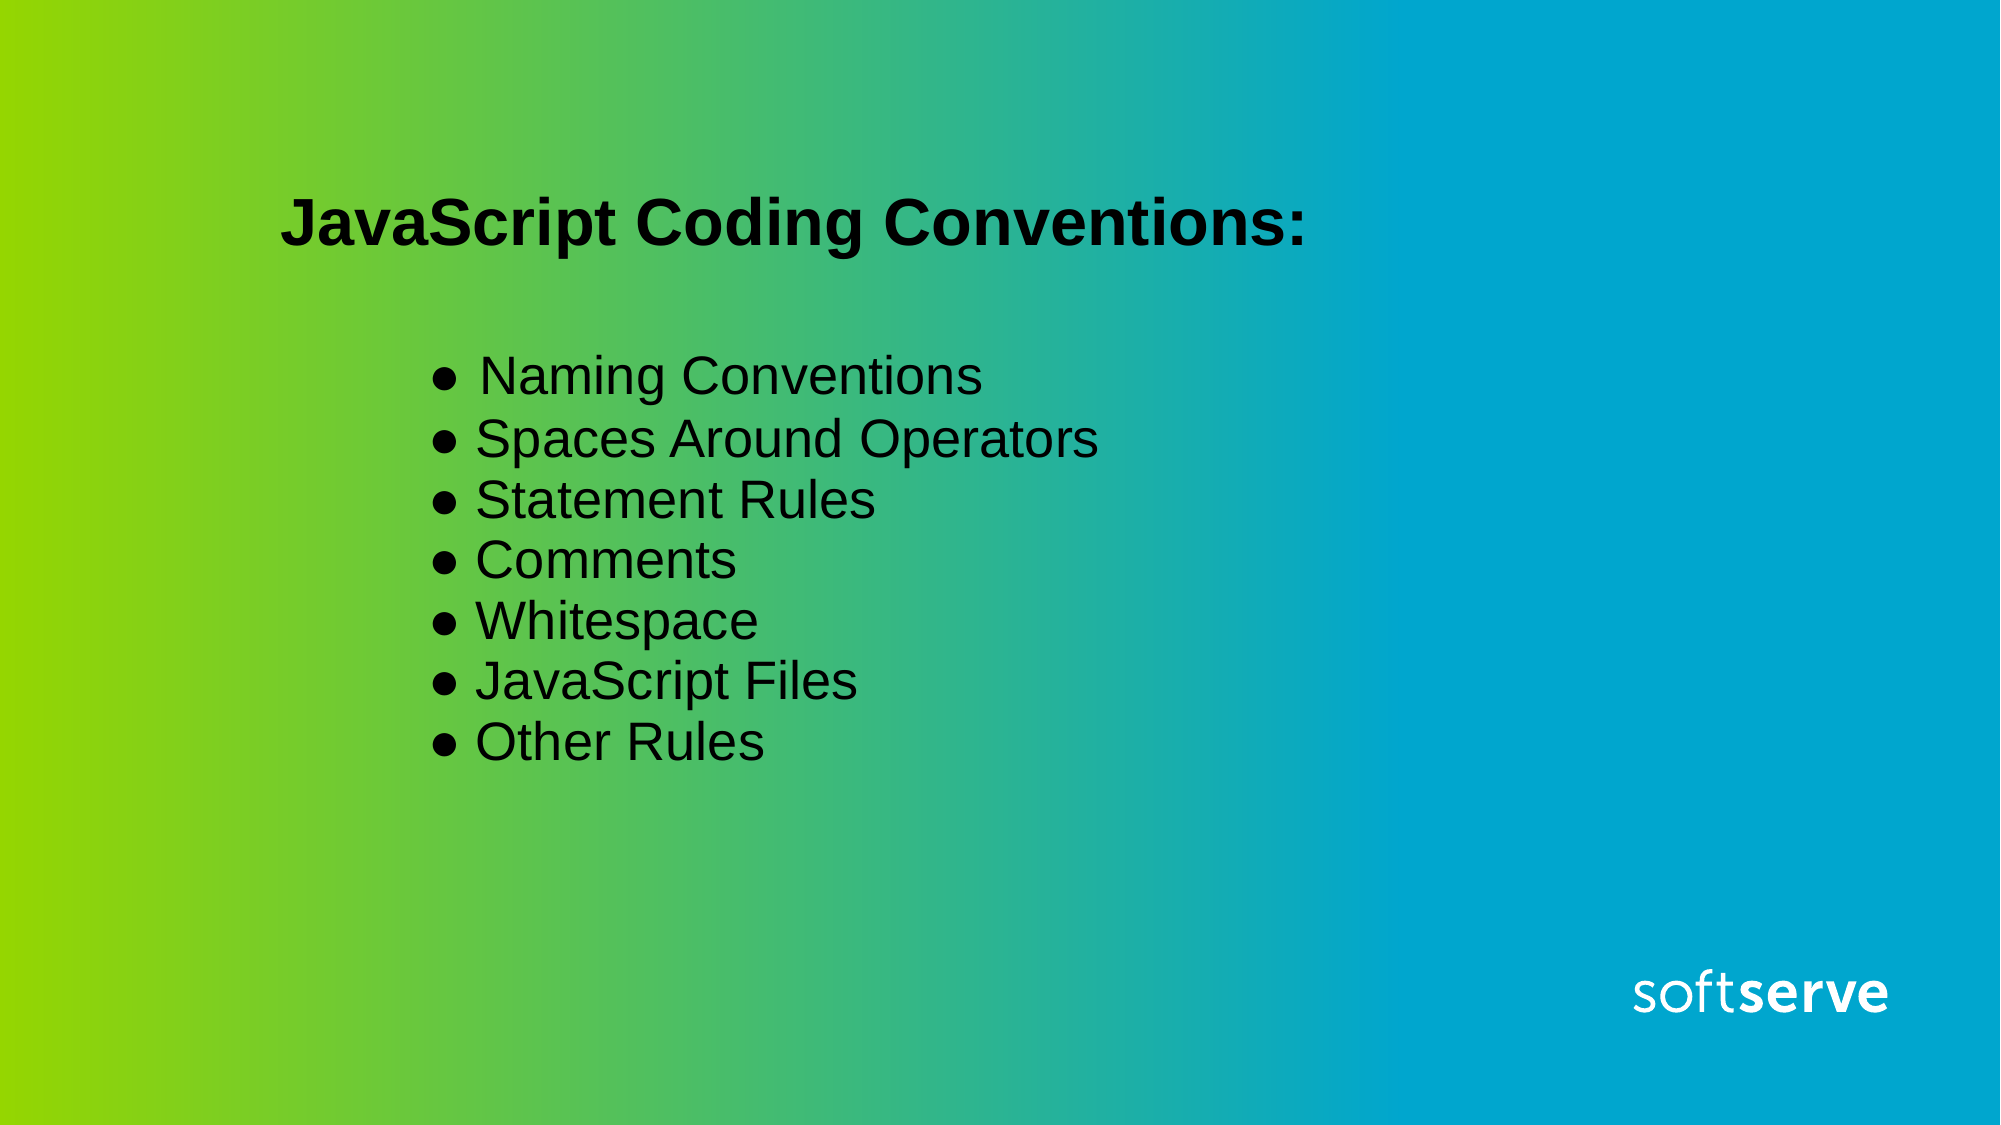

JavaScript Coding Conventions:
		● Naming Conventions
 		● Spaces Around Operators
		● Statement Rules
		● Comments
		● Whitespace
		● JavaScript Files
		● Other Rules